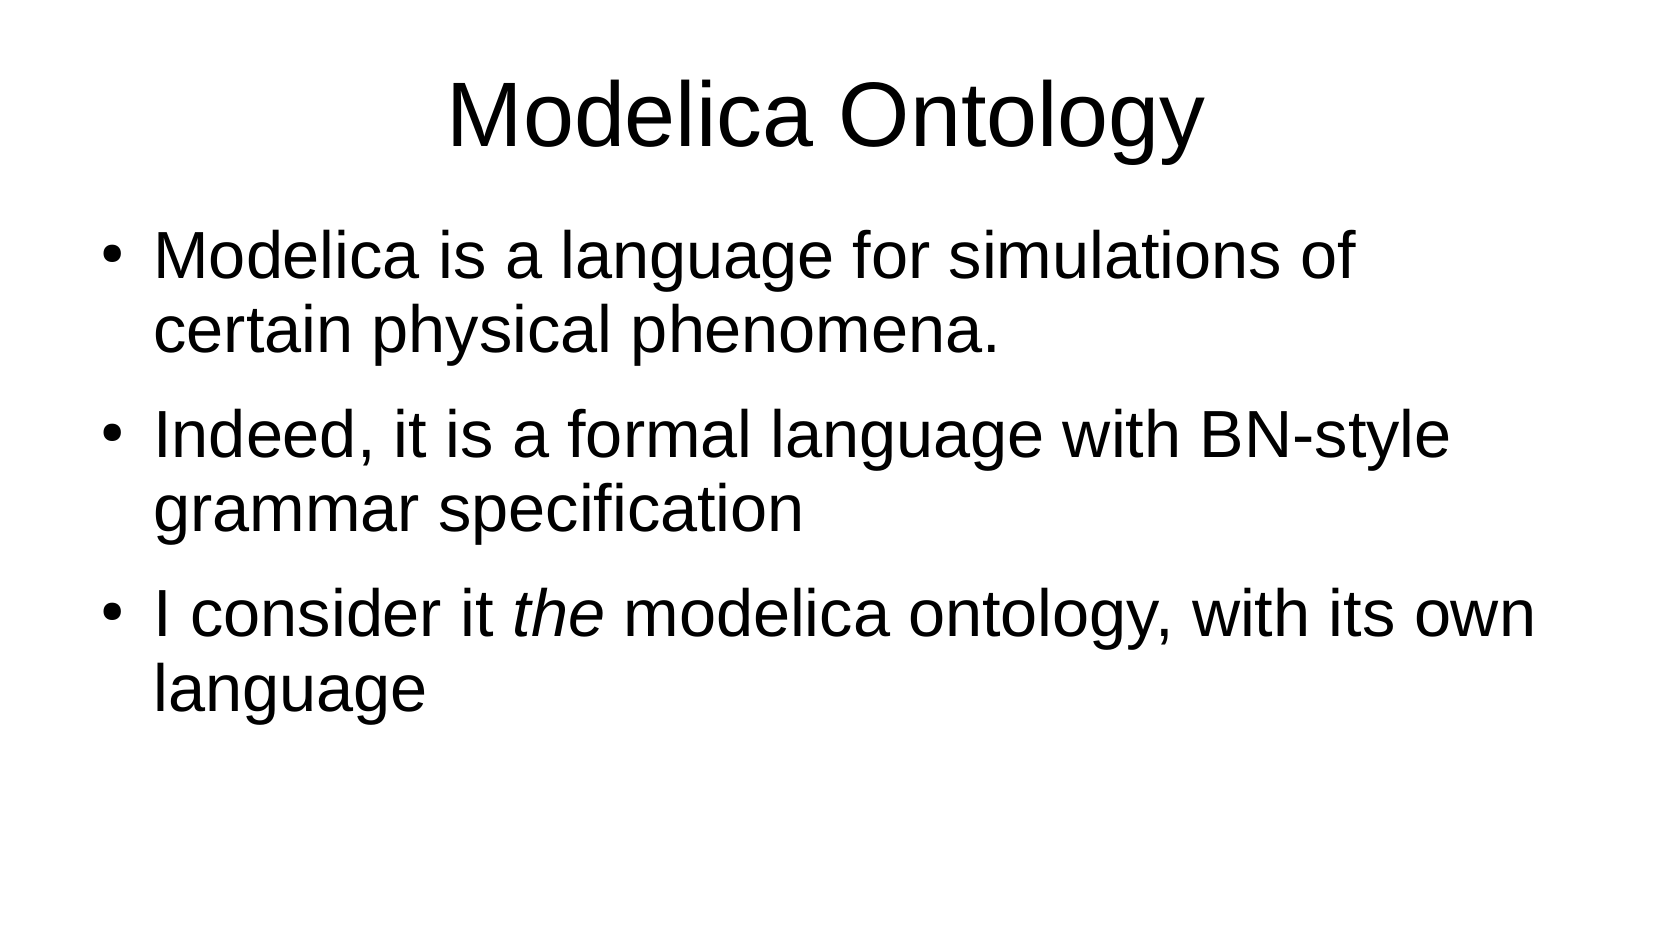

# Modelica Ontology
Modelica is a language for simulations of certain physical phenomena.
Indeed, it is a formal language with BN-style grammar specification
I consider it the modelica ontology, with its own language